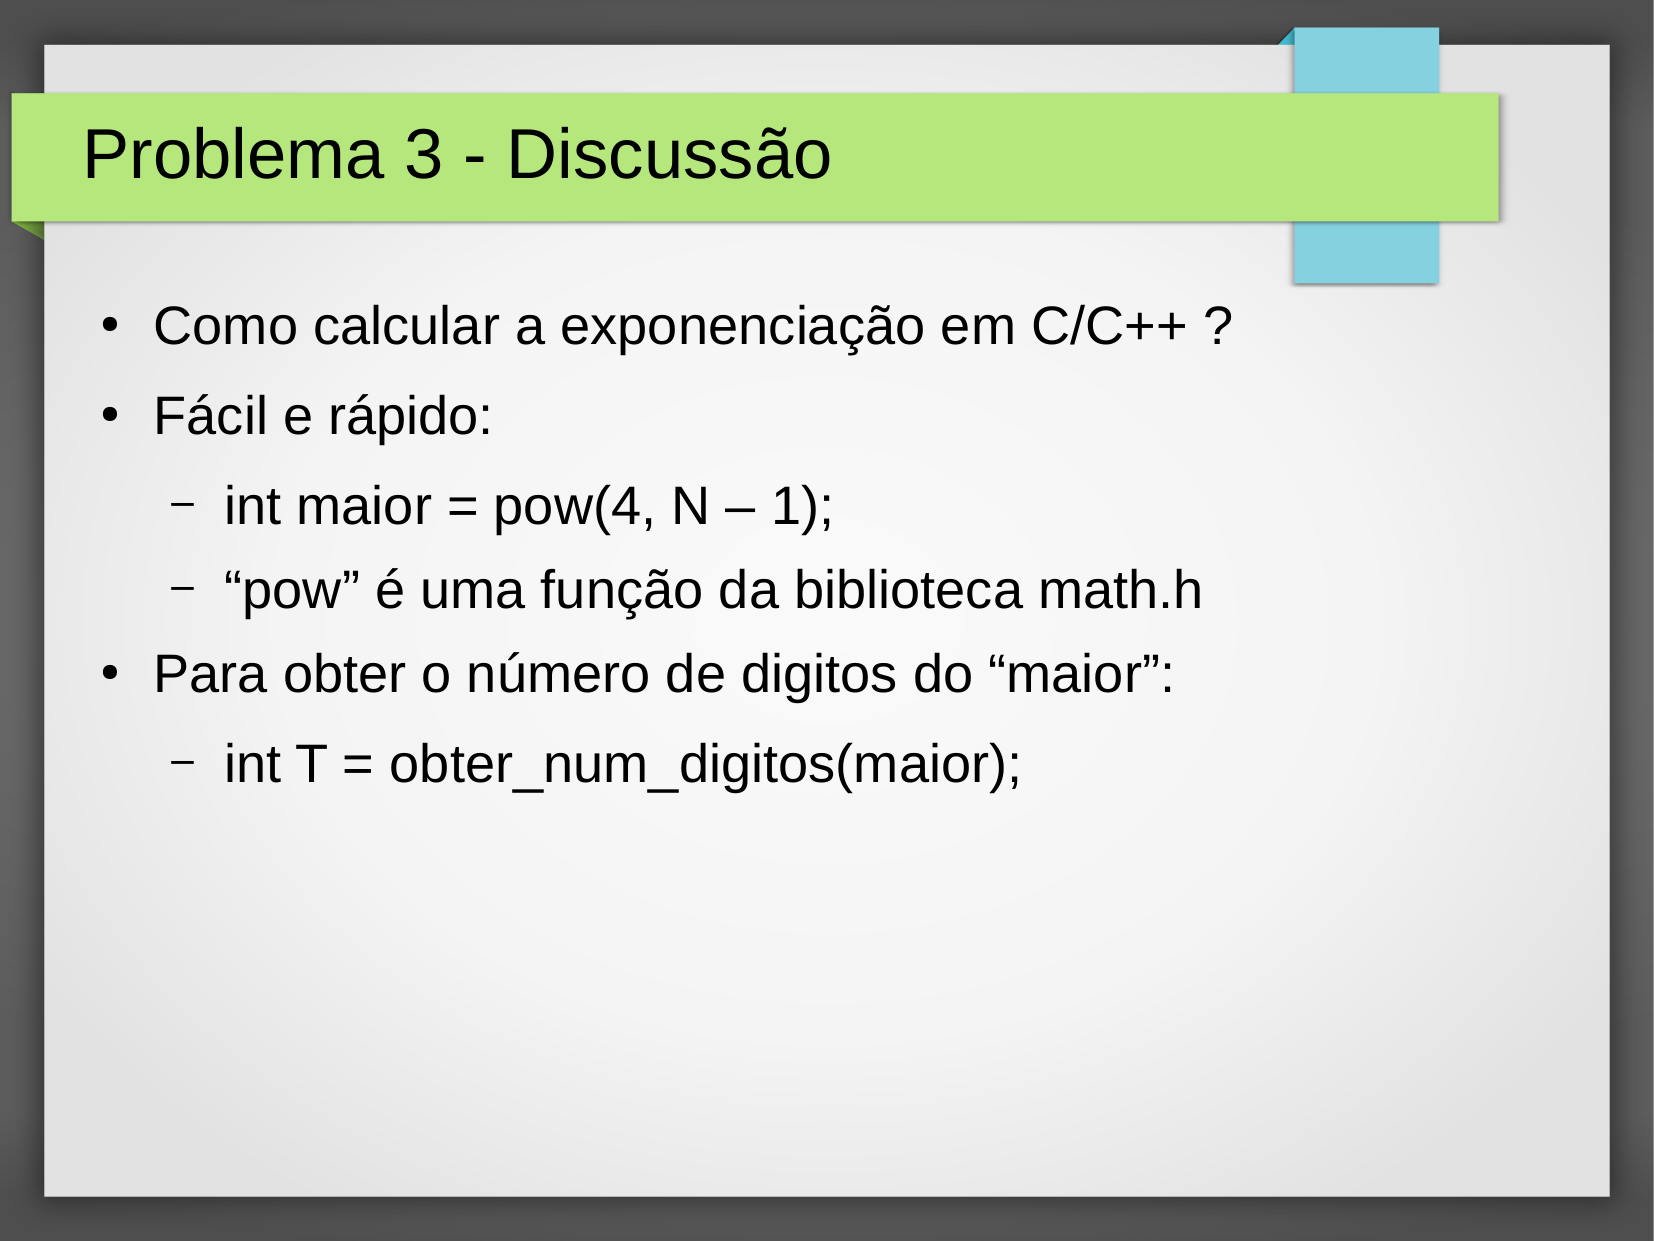

# Problema 3 - Discussão
Como calcular a exponenciação em C/C++ ?
Fácil e rápido:
int maior = pow(4, N – 1);
“pow” é uma função da biblioteca math.h
Para obter o número de digitos do “maior”:
int T = obter_num_digitos(maior);